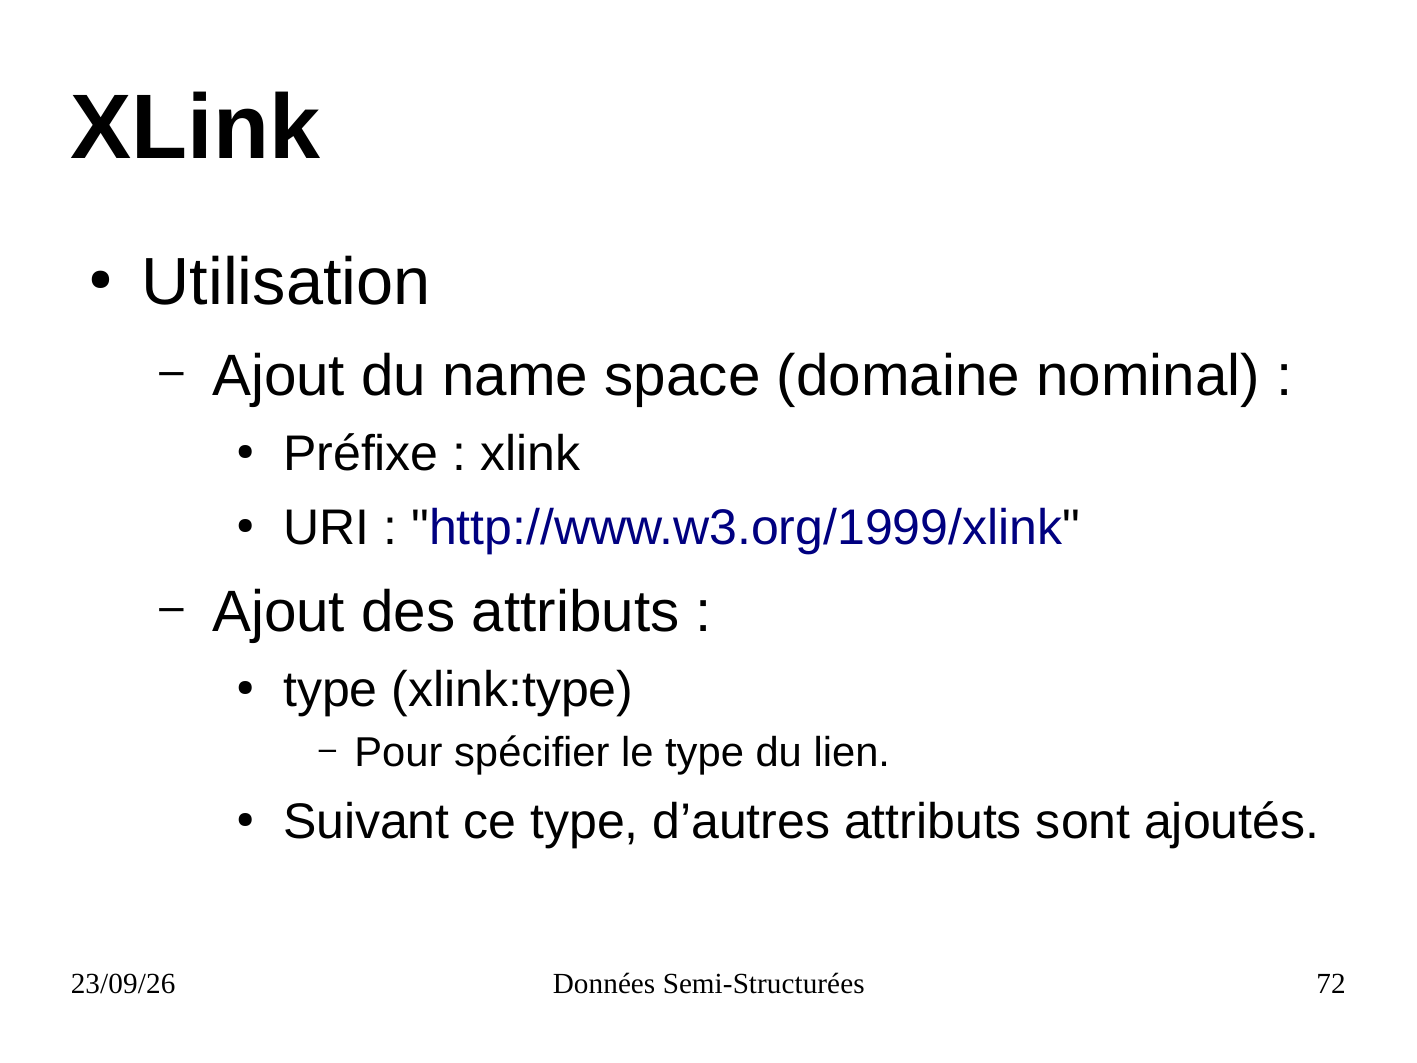

# XLink
Utilisation
Ajout du name space (domaine nominal) :
Préfixe : xlink
URI : "http://www.w3.org/1999/xlink"
Ajout des attributs :
type (xlink:type)
Pour spécifier le type du lien.
Suivant ce type, d’autres attributs sont ajoutés.
Données Semi-Structurées
72